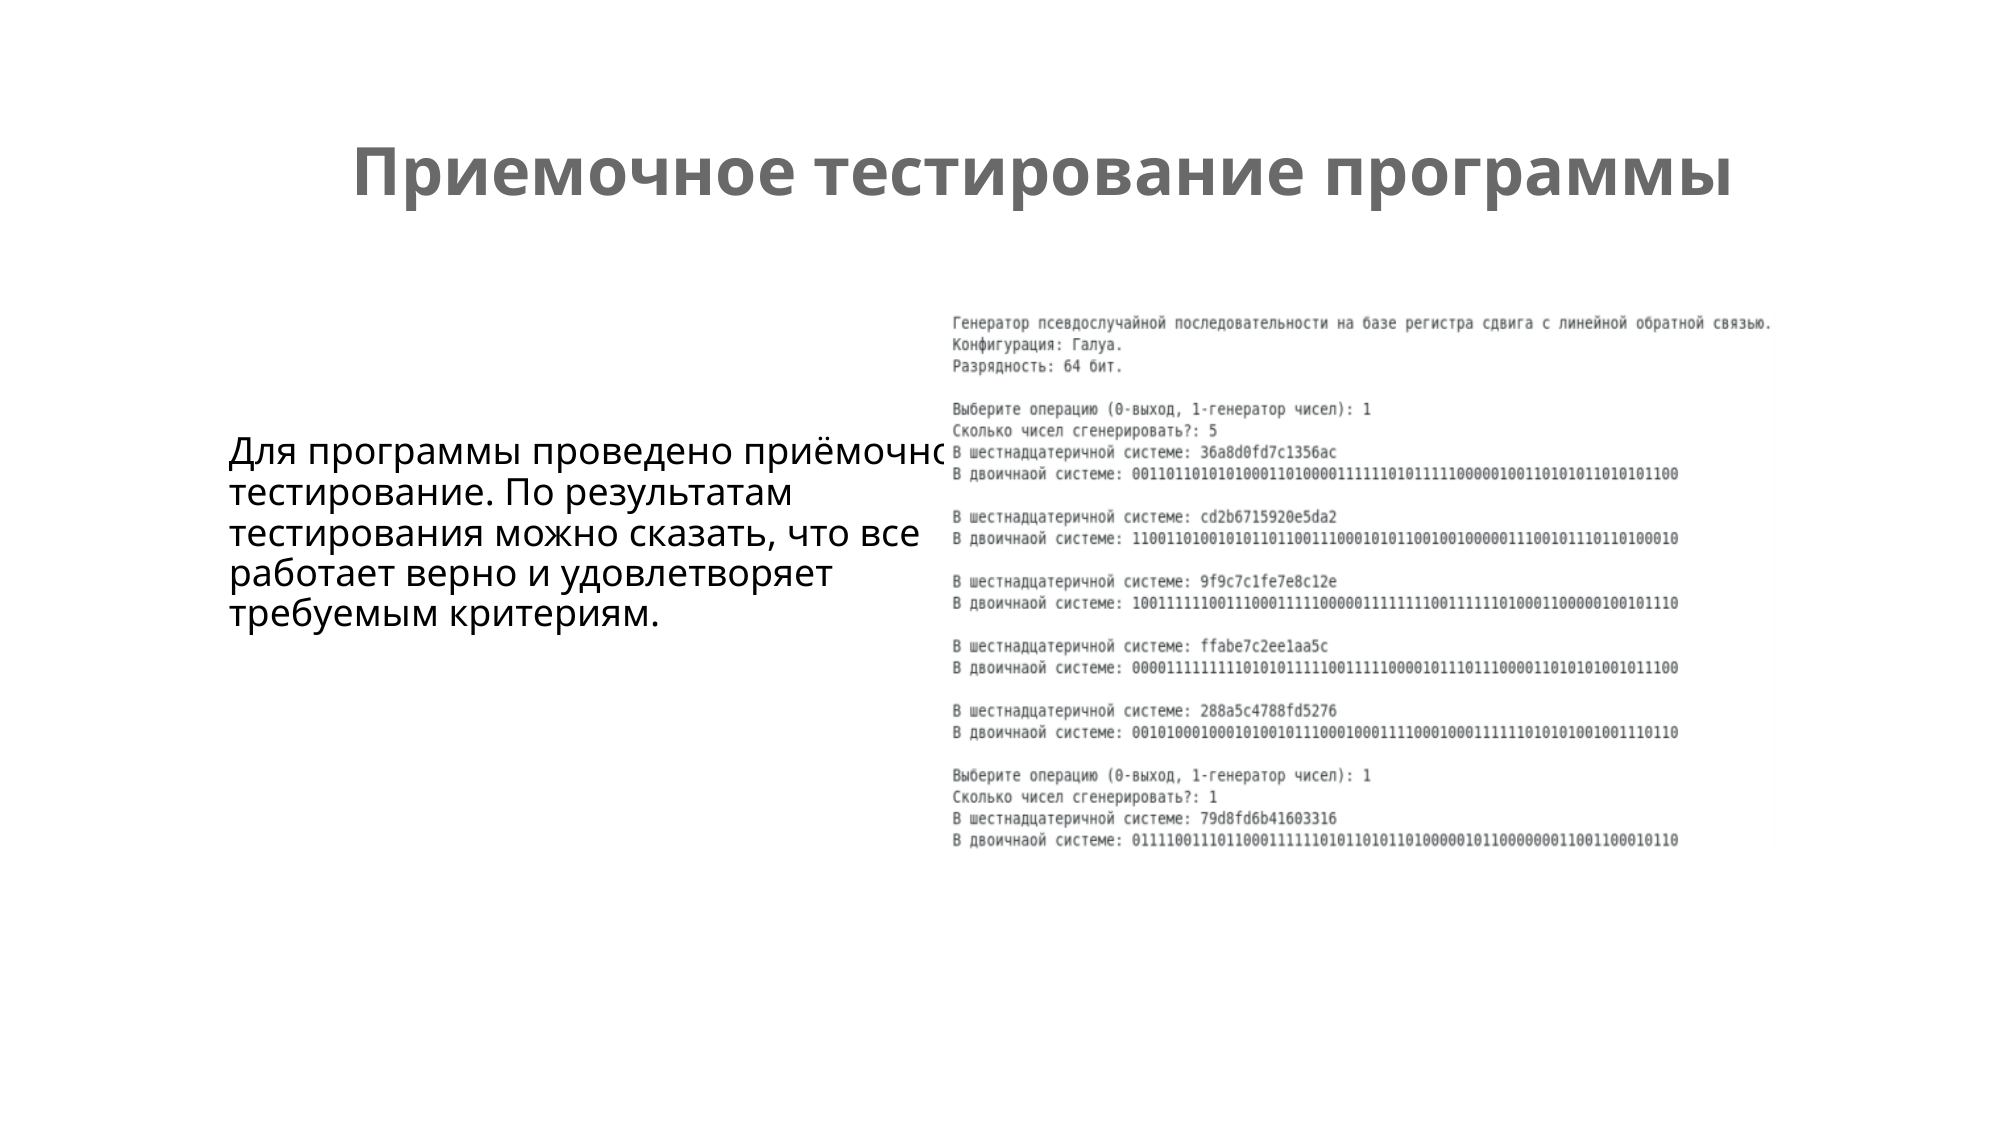

# Приемочное тестирование программы
Для программы проведено приёмочное тестирование. По результатам тестирования можно сказать, что все работает верно и удовлетворяет требуемым критериям.